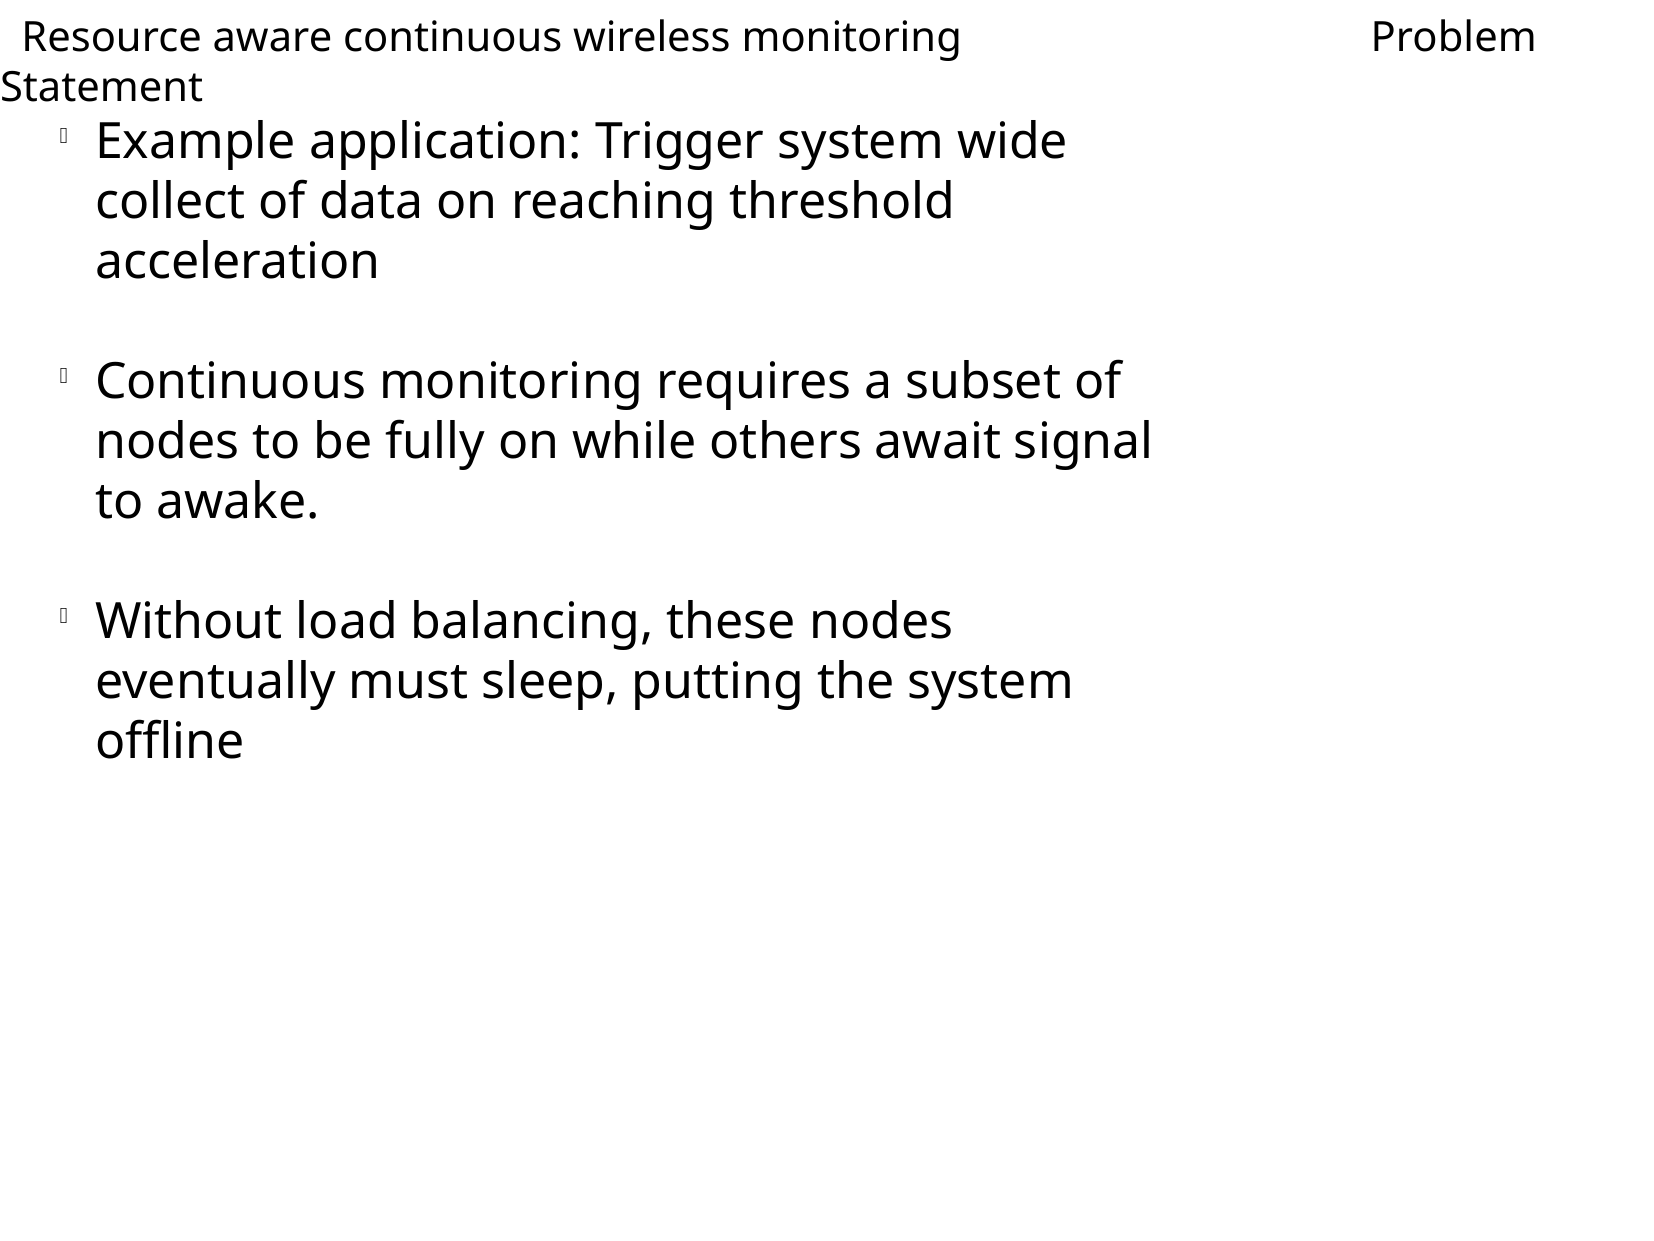

Resource aware continuous wireless monitoring Problem Statement
Example application: Trigger system wide collect of data on reaching threshold acceleration
Continuous monitoring requires a subset of nodes to be fully on while others await signal to awake.
Without load balancing, these nodes eventually must sleep, putting the system offline